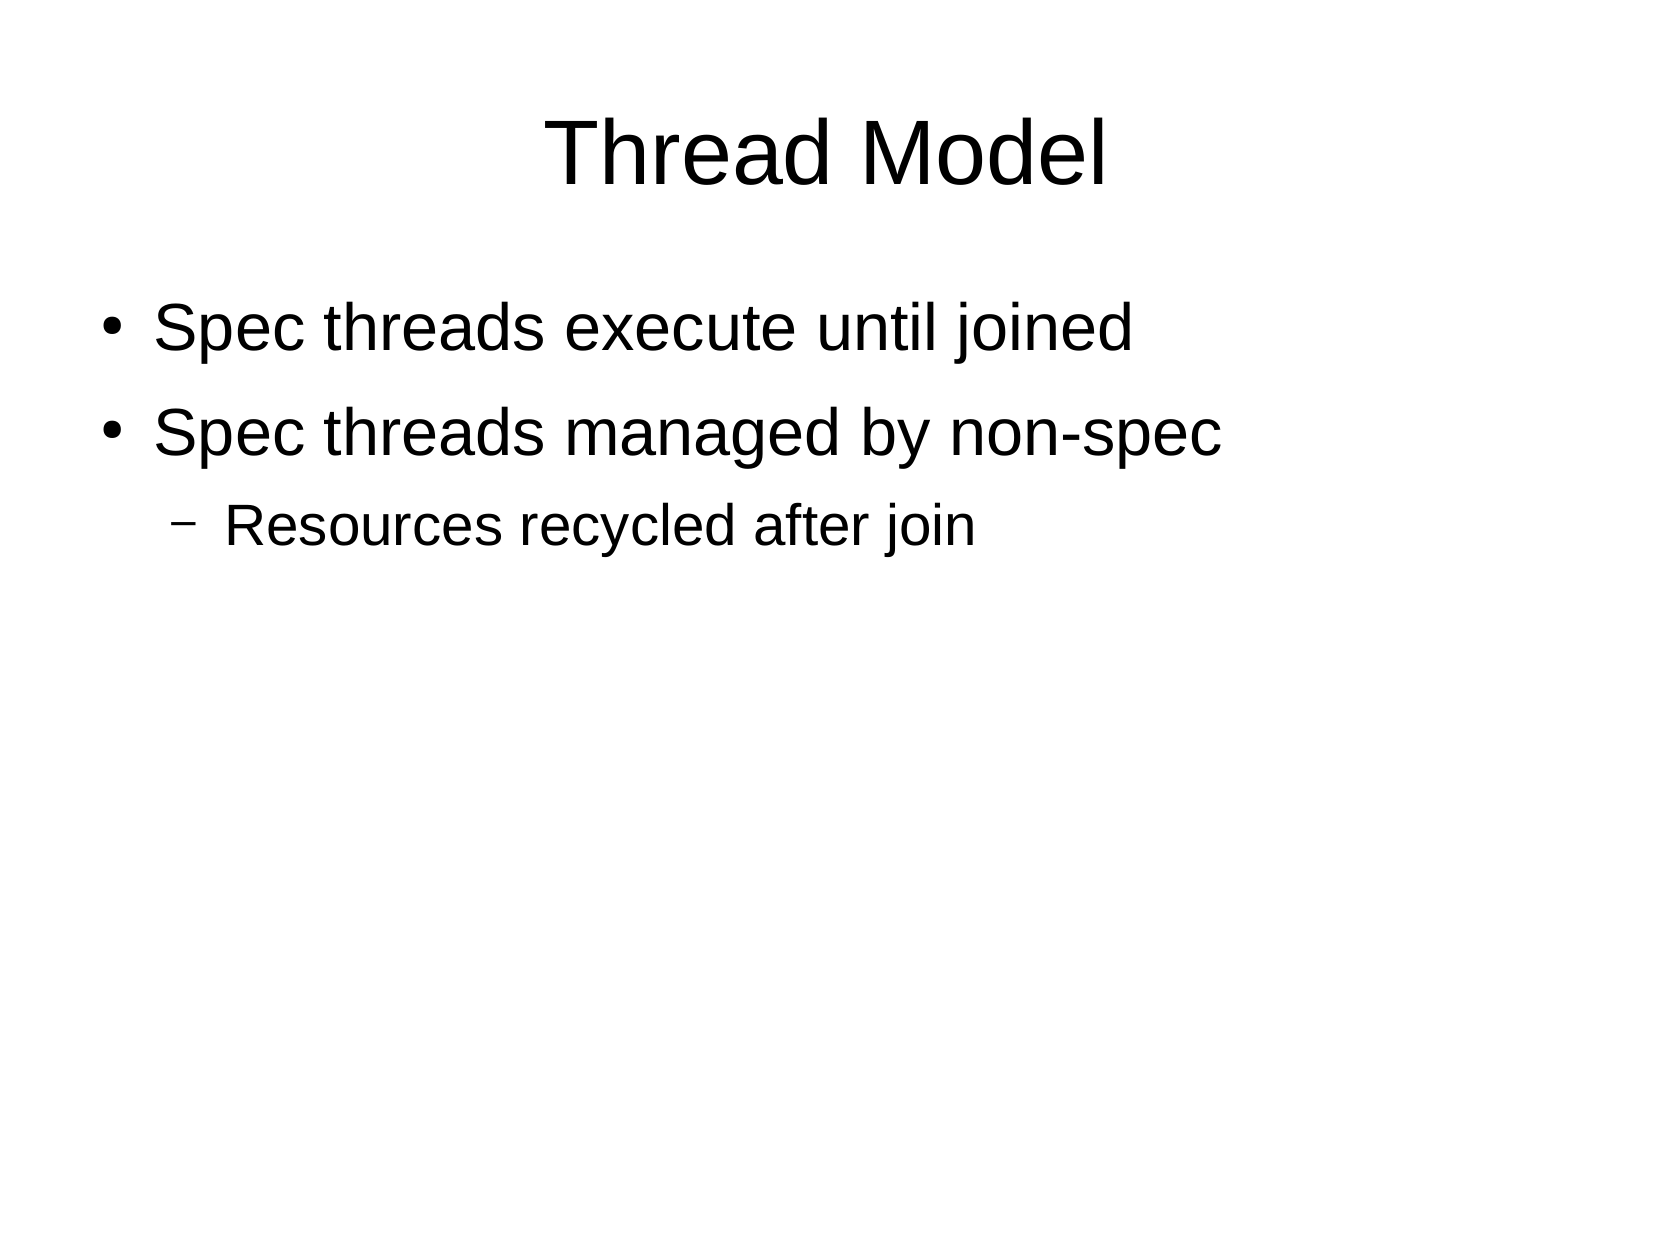

# Thread Model
Spec threads execute until joined
Spec threads managed by non-spec
Resources recycled after join